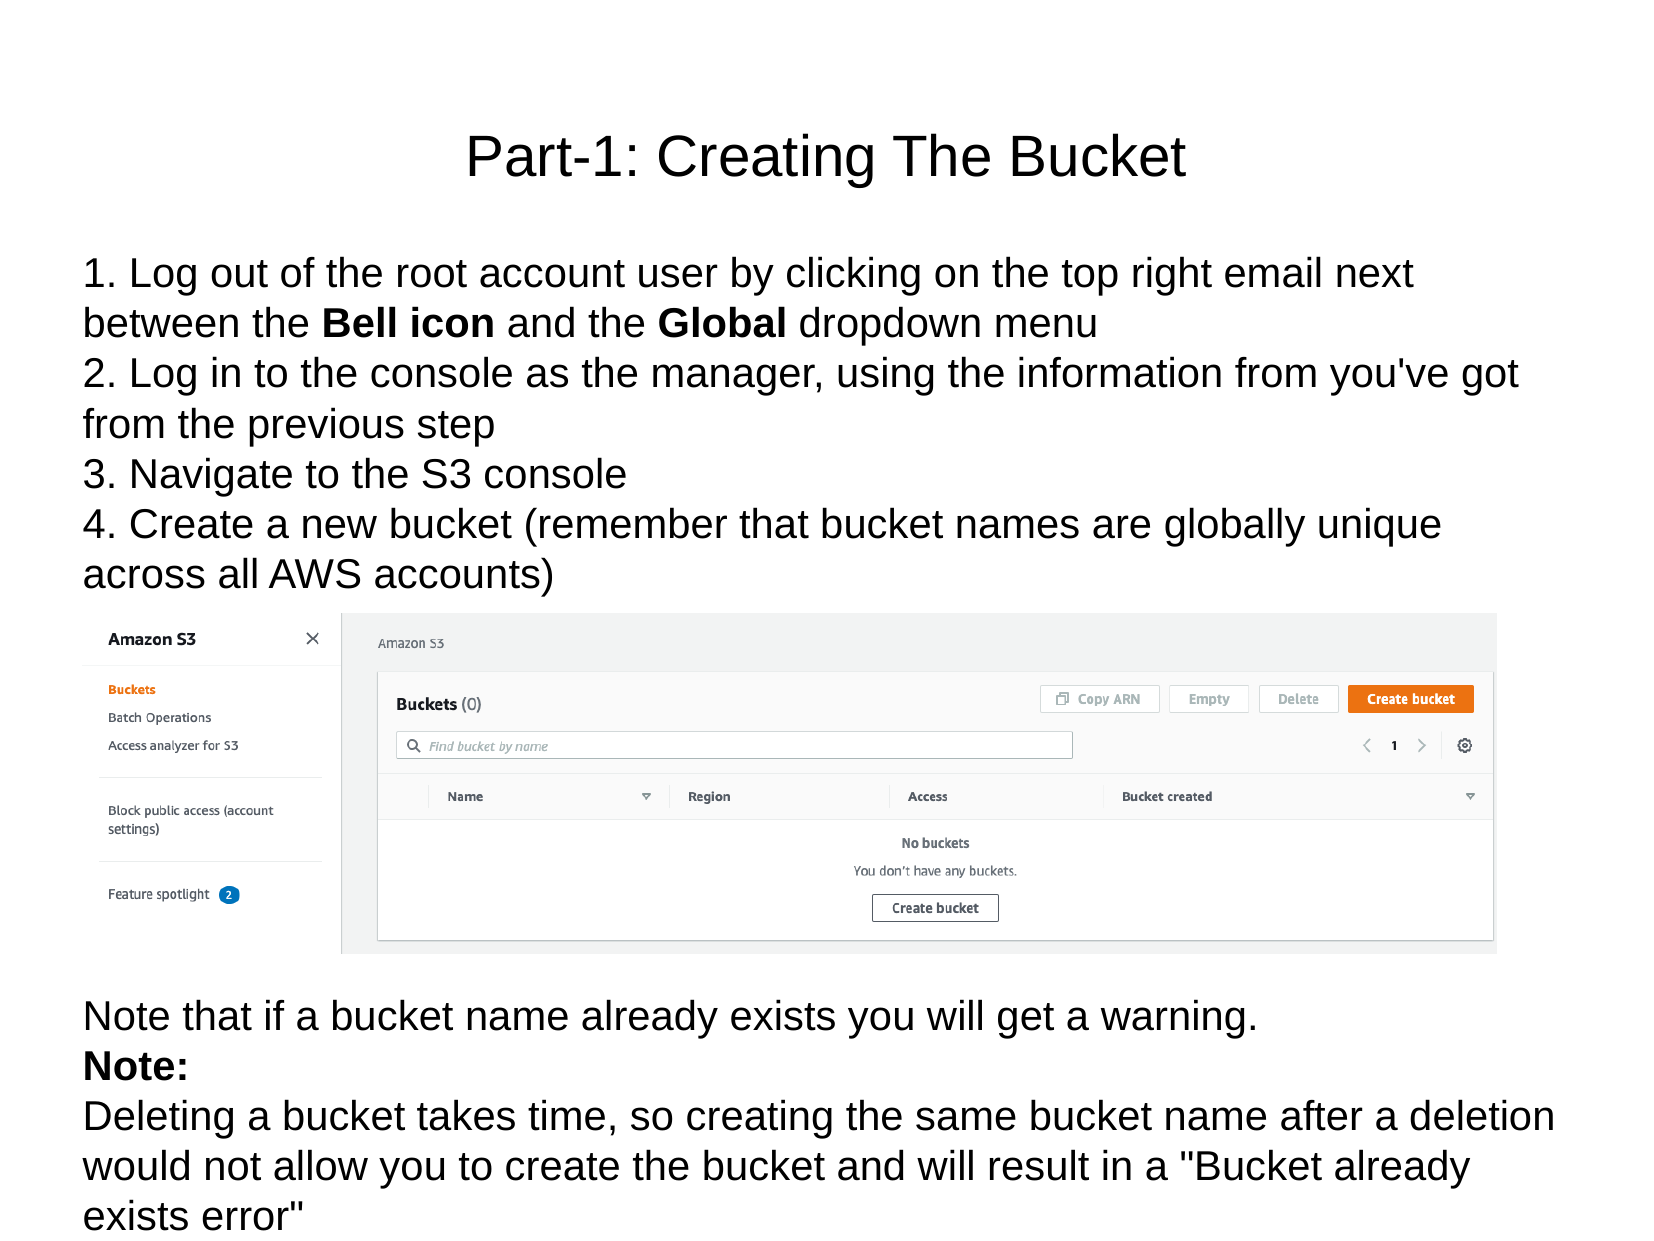

# Part-1: Creating The Bucket
1. Log out of the root account user by clicking on the top right email next between the Bell icon and the Global dropdown menu
2. Log in to the console as the manager, using the information from you've got from the previous step
3. Navigate to the S3 console
4. Create a new bucket (remember that bucket names are globally unique across all AWS accounts)
Note that if a bucket name already exists you will get a warning.
Note:
Deleting a bucket takes time, so creating the same bucket name after a deletion would not allow you to create the bucket and will result in a "Bucket already exists error"